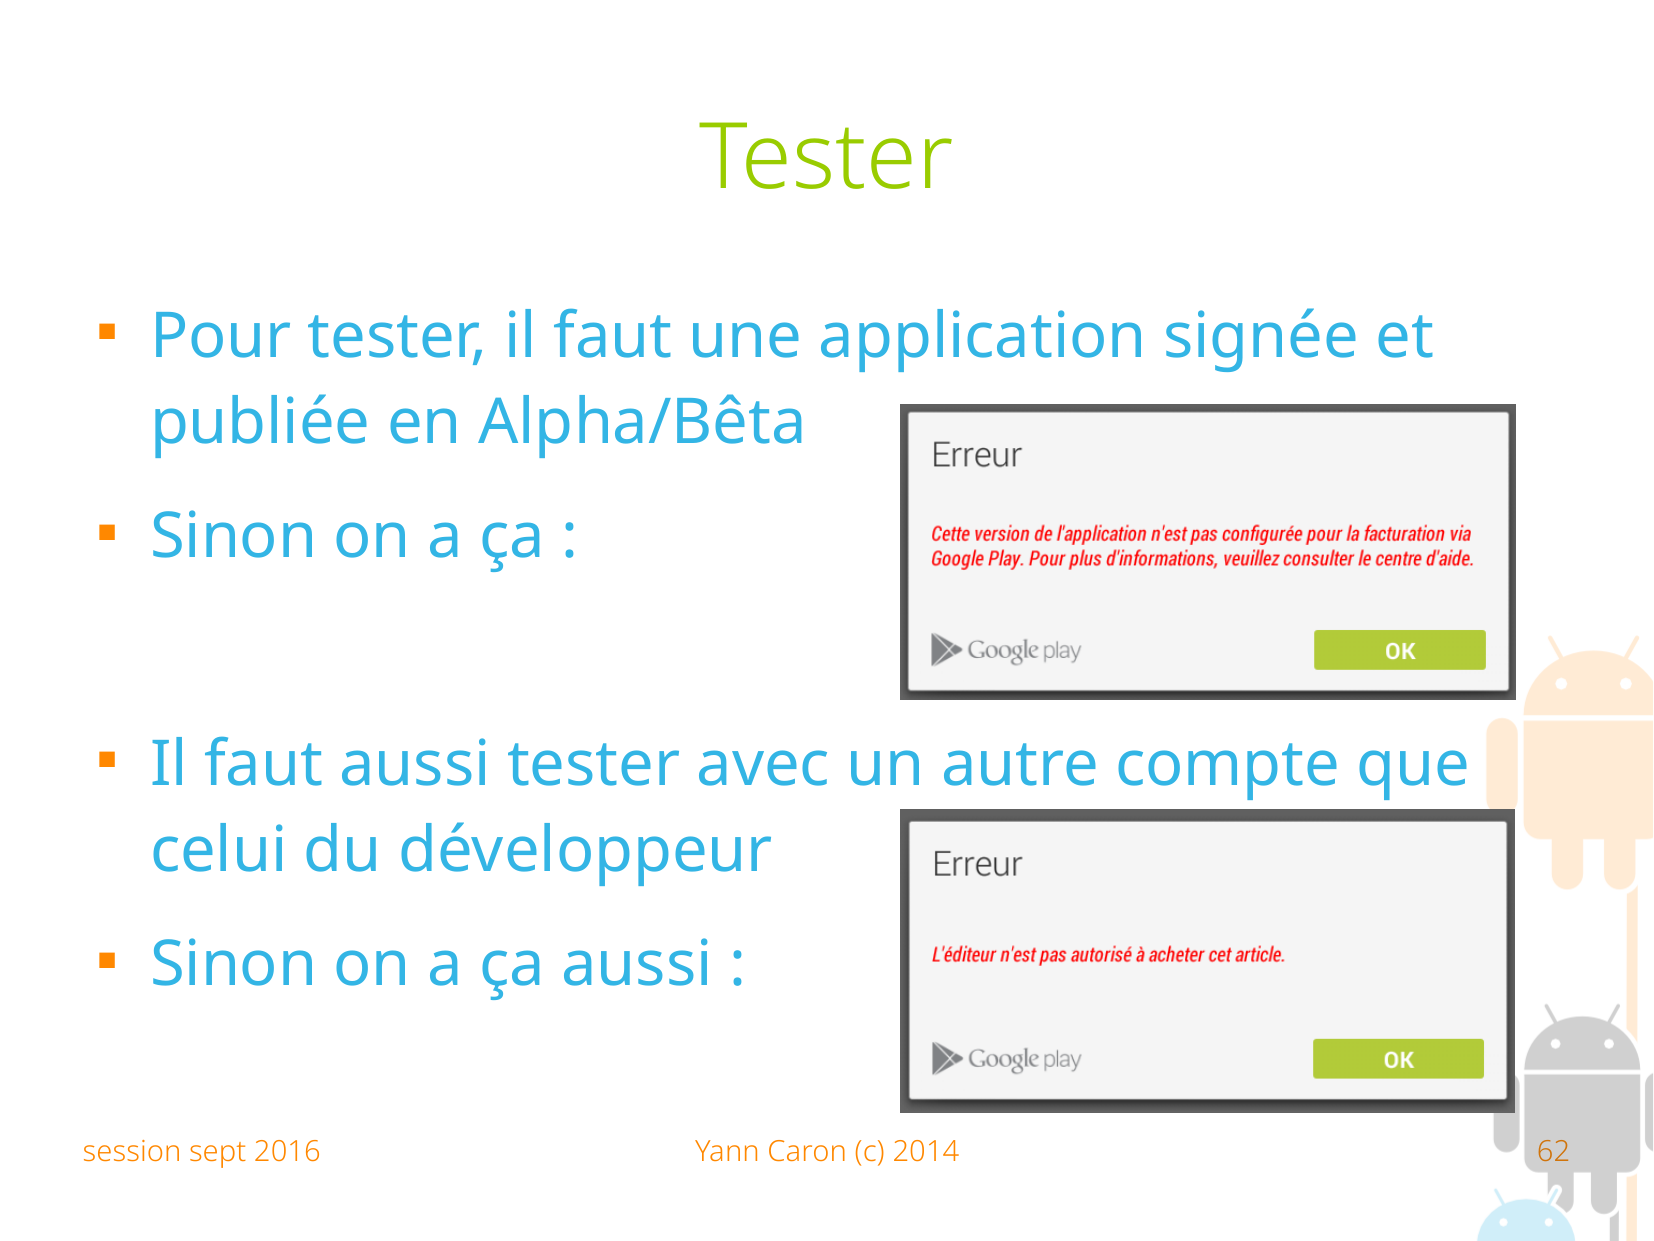

# Tester
Pour tester, il faut une application signée et publiée en Alpha/Bêta
Sinon on a ça :
Il faut aussi tester avec un autre compte que celui du développeur
Sinon on a ça aussi :
session sept 2016
Yann Caron (c) 2014
62